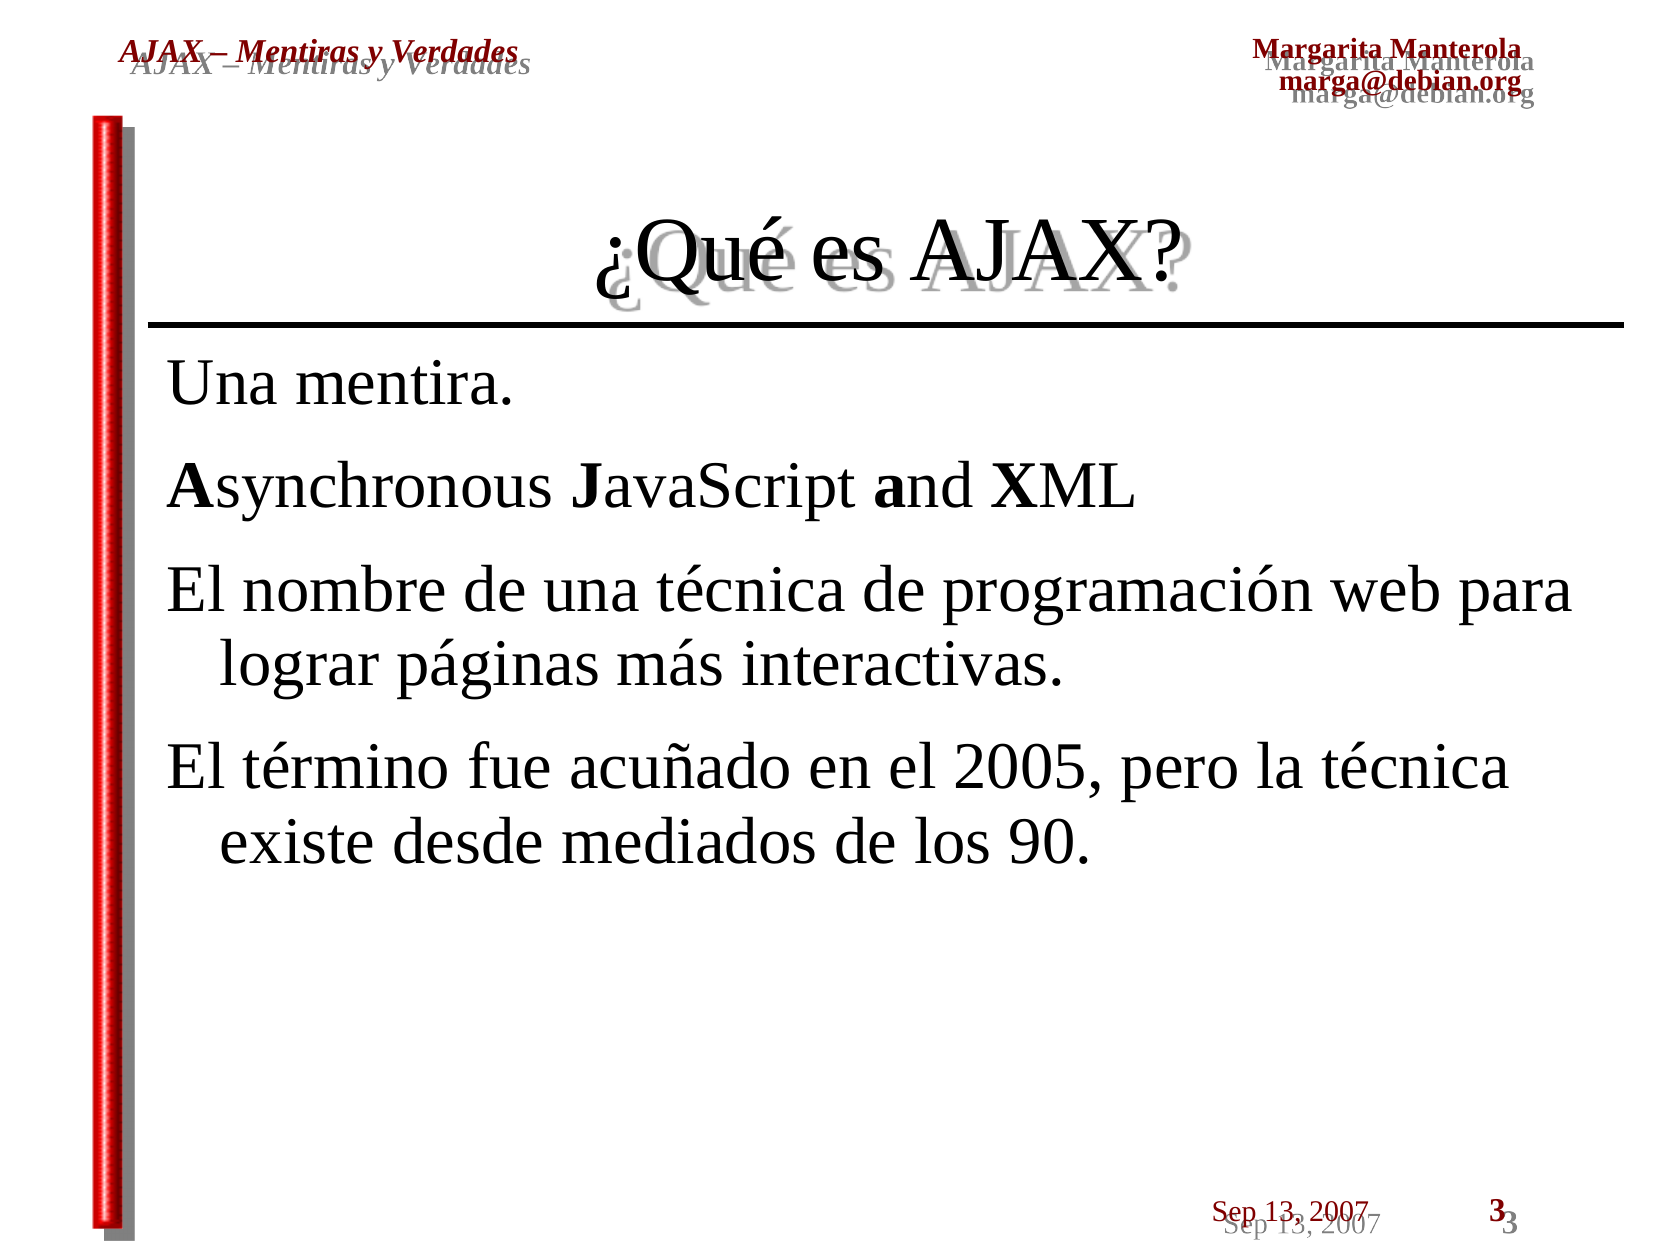

# ¿Qué es AJAX?
Una mentira.
Asynchronous JavaScript and XML
El nombre de una técnica de programación web para lograr páginas más interactivas.
El término fue acuñado en el 2005, pero la técnica existe desde mediados de los 90.